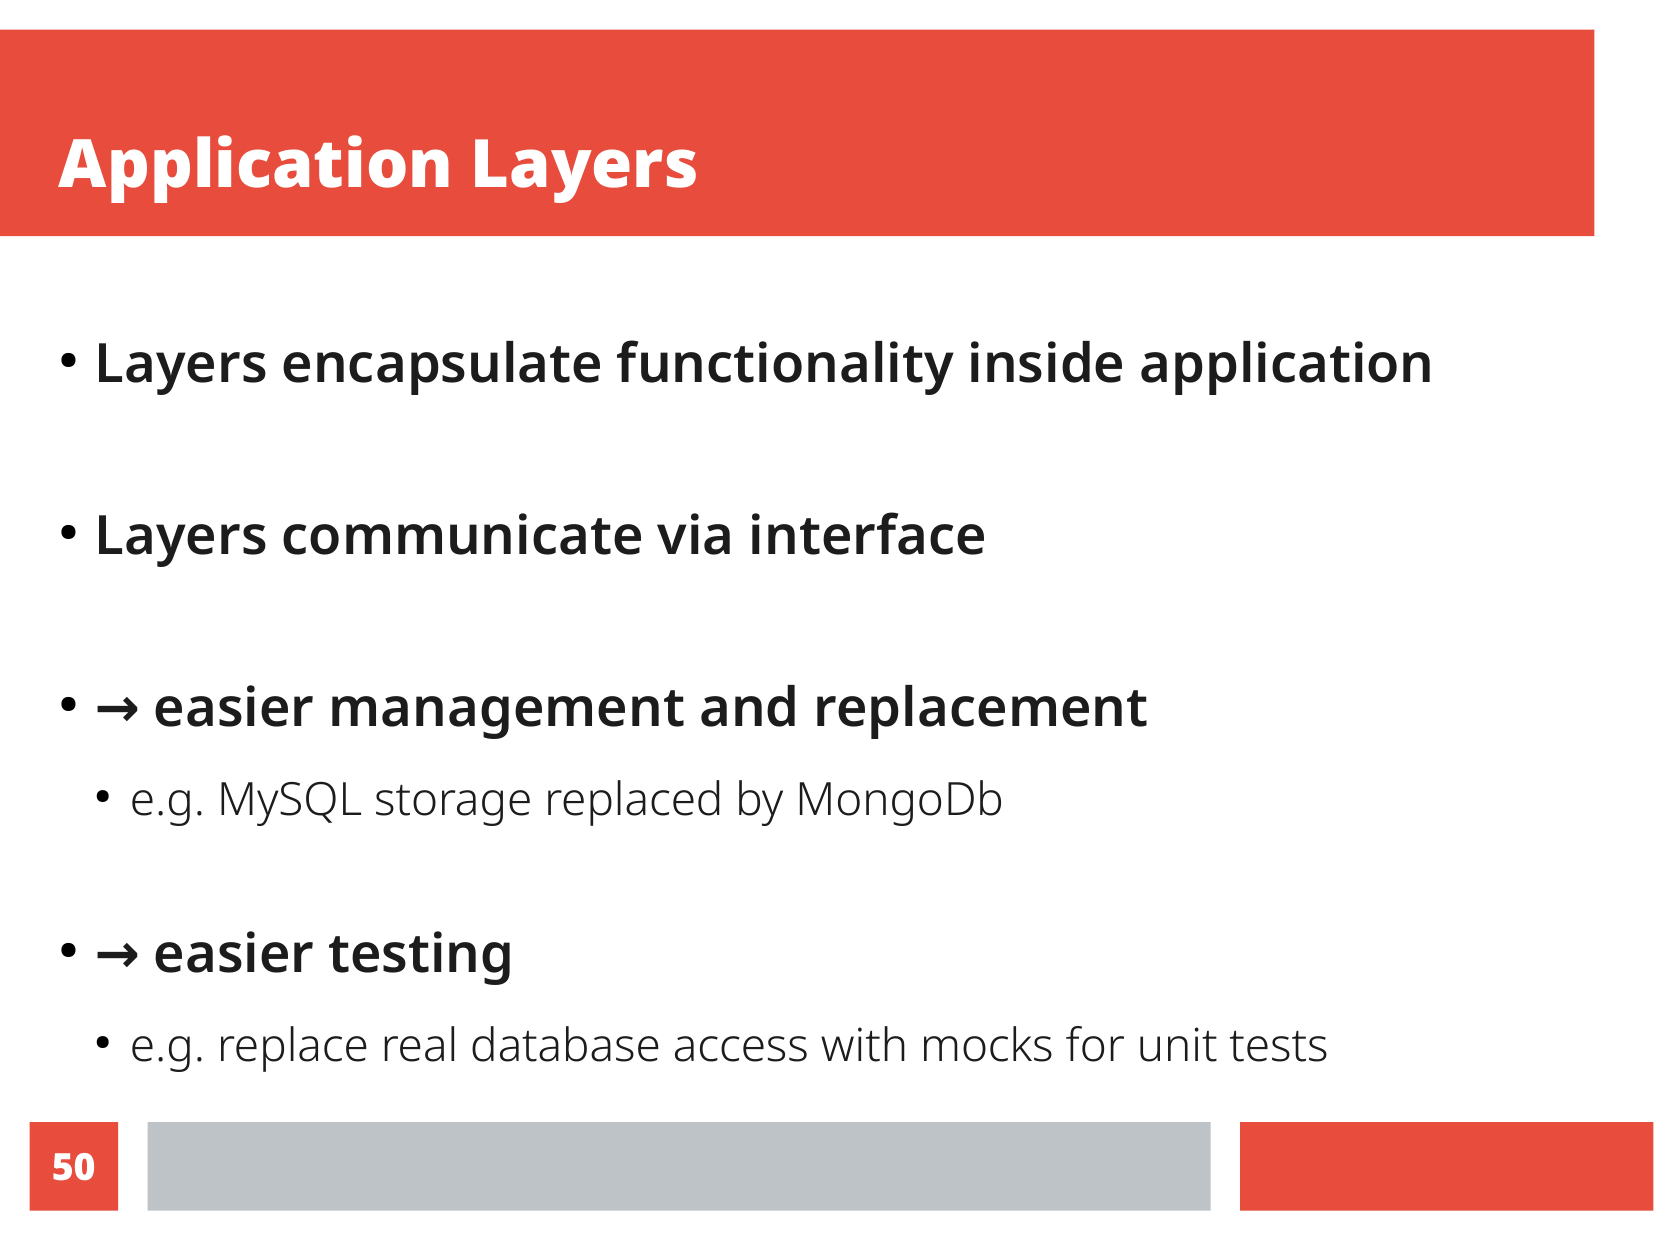

# Application Layers
Layers encapsulate functionality inside application
Layers communicate via interface
→ easier management and replacement
e.g. MySQL storage replaced by MongoDb
→ easier testing
e.g. replace real database access with mocks for unit tests
50